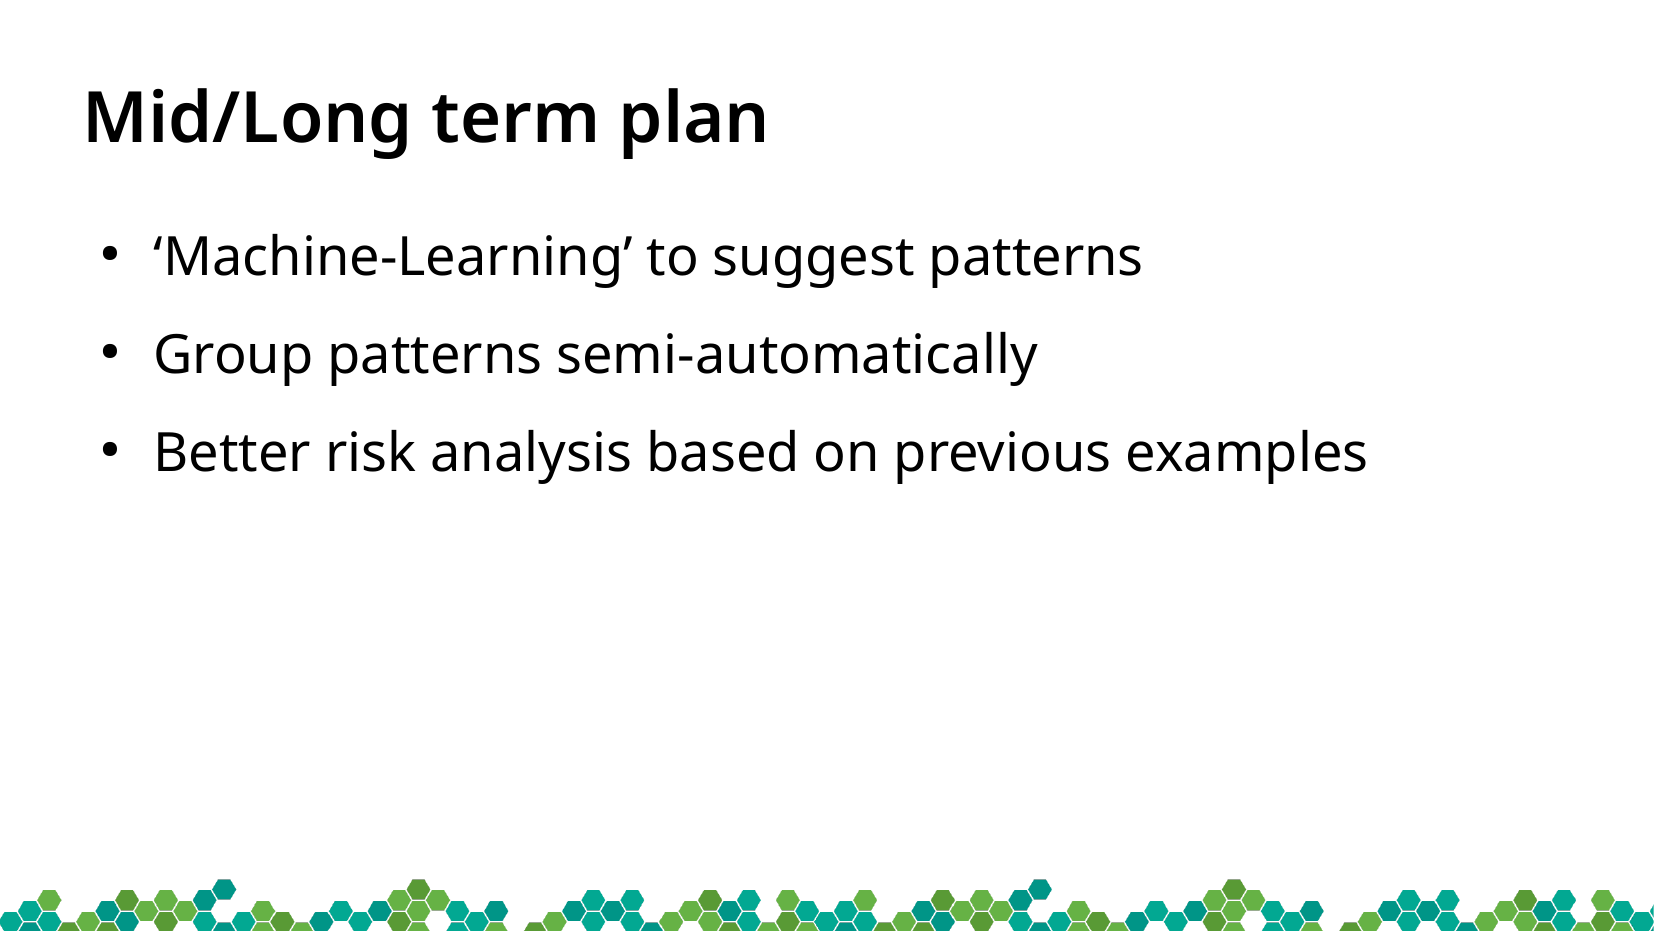

# Mid/Long term plan
‘Machine-Learning’ to suggest patterns
Group patterns semi-automatically
Better risk analysis based on previous examples